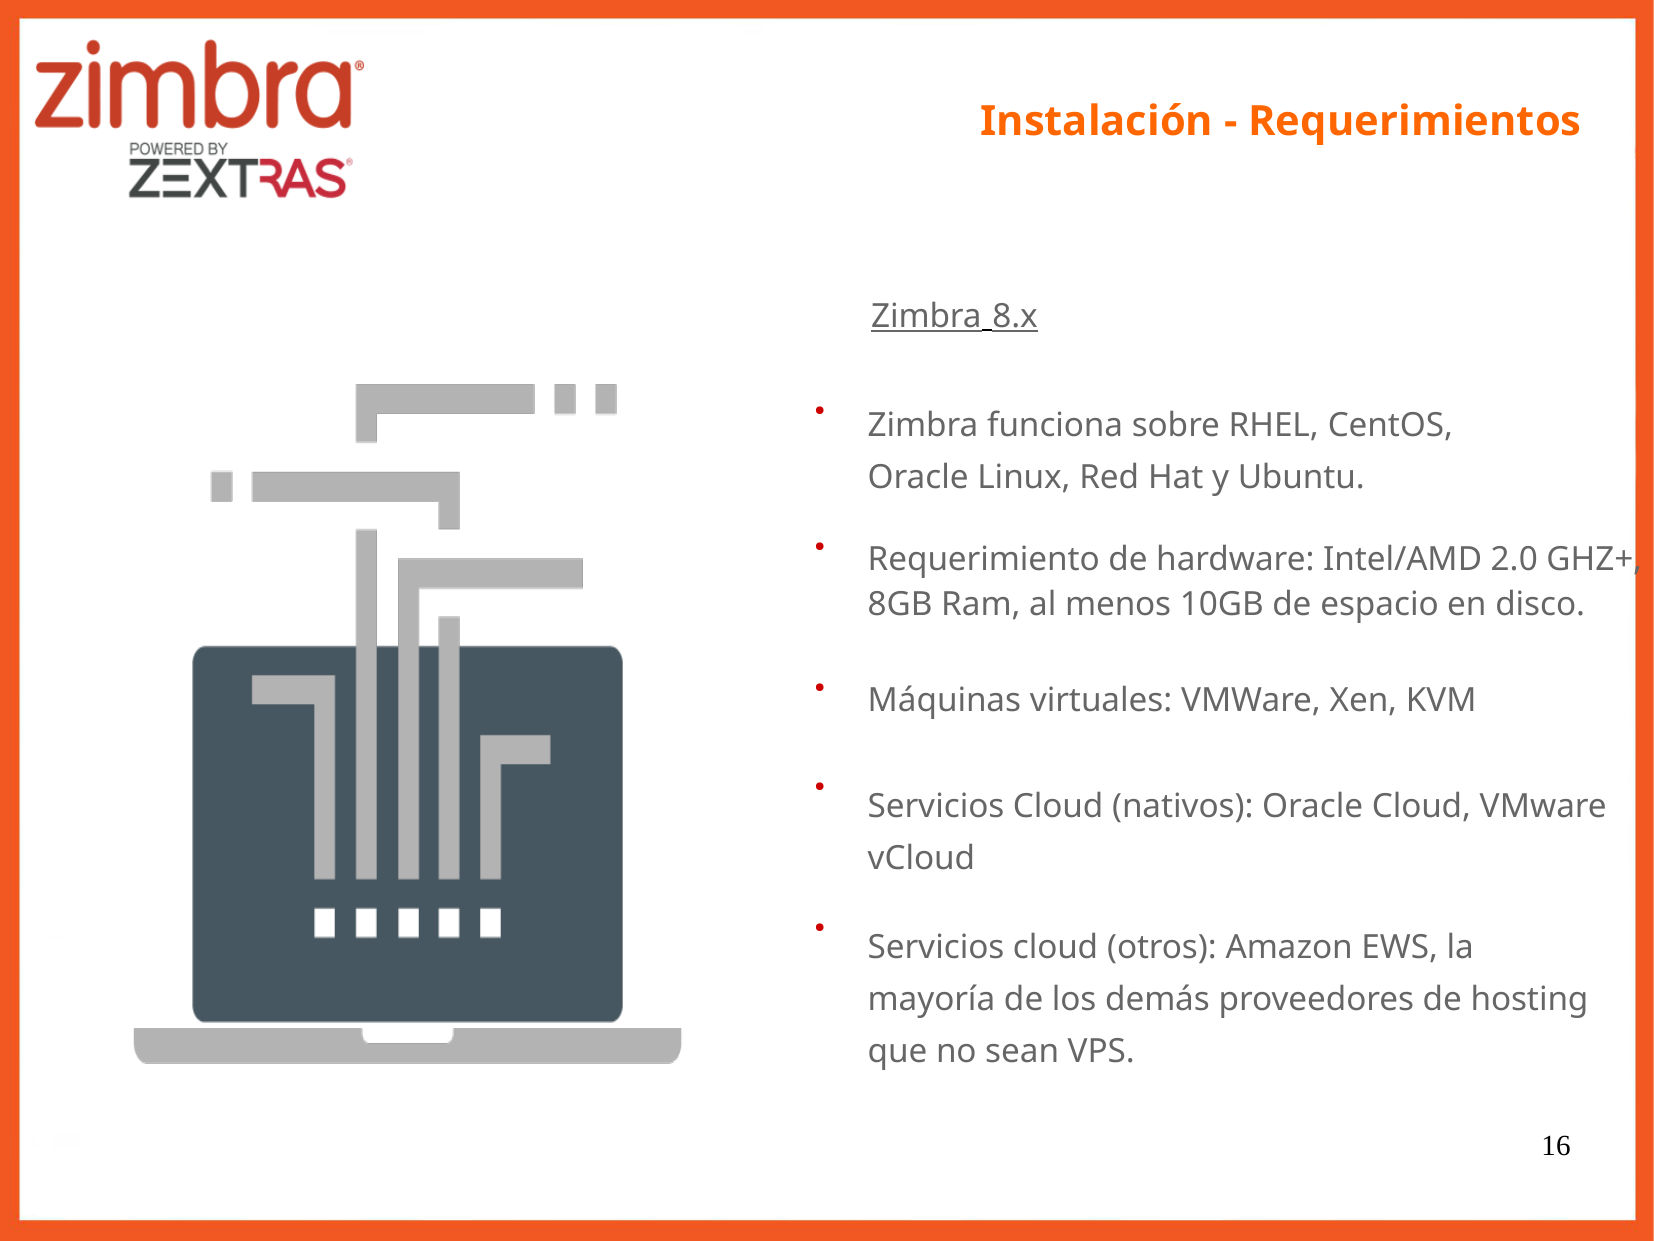

Instalación - Requerimientos
Zimbra 8.x
Zimbra funciona sobre RHEL, CentOS,
Oracle Linux, Red Hat y Ubuntu.
●
Requerimiento de hardware: Intel/AMD 2.0 GHZ+,
8GB Ram, al menos 10GB de espacio en disco.
●
Máquinas virtuales: VMWare, Xen, KVM
●
Servicios Cloud (nativos): Oracle Cloud, VMware
vCloud
●
Servicios cloud (otros): Amazon EWS, la
mayoría de los demás proveedores de hosting
que no sean VPS.
●
16